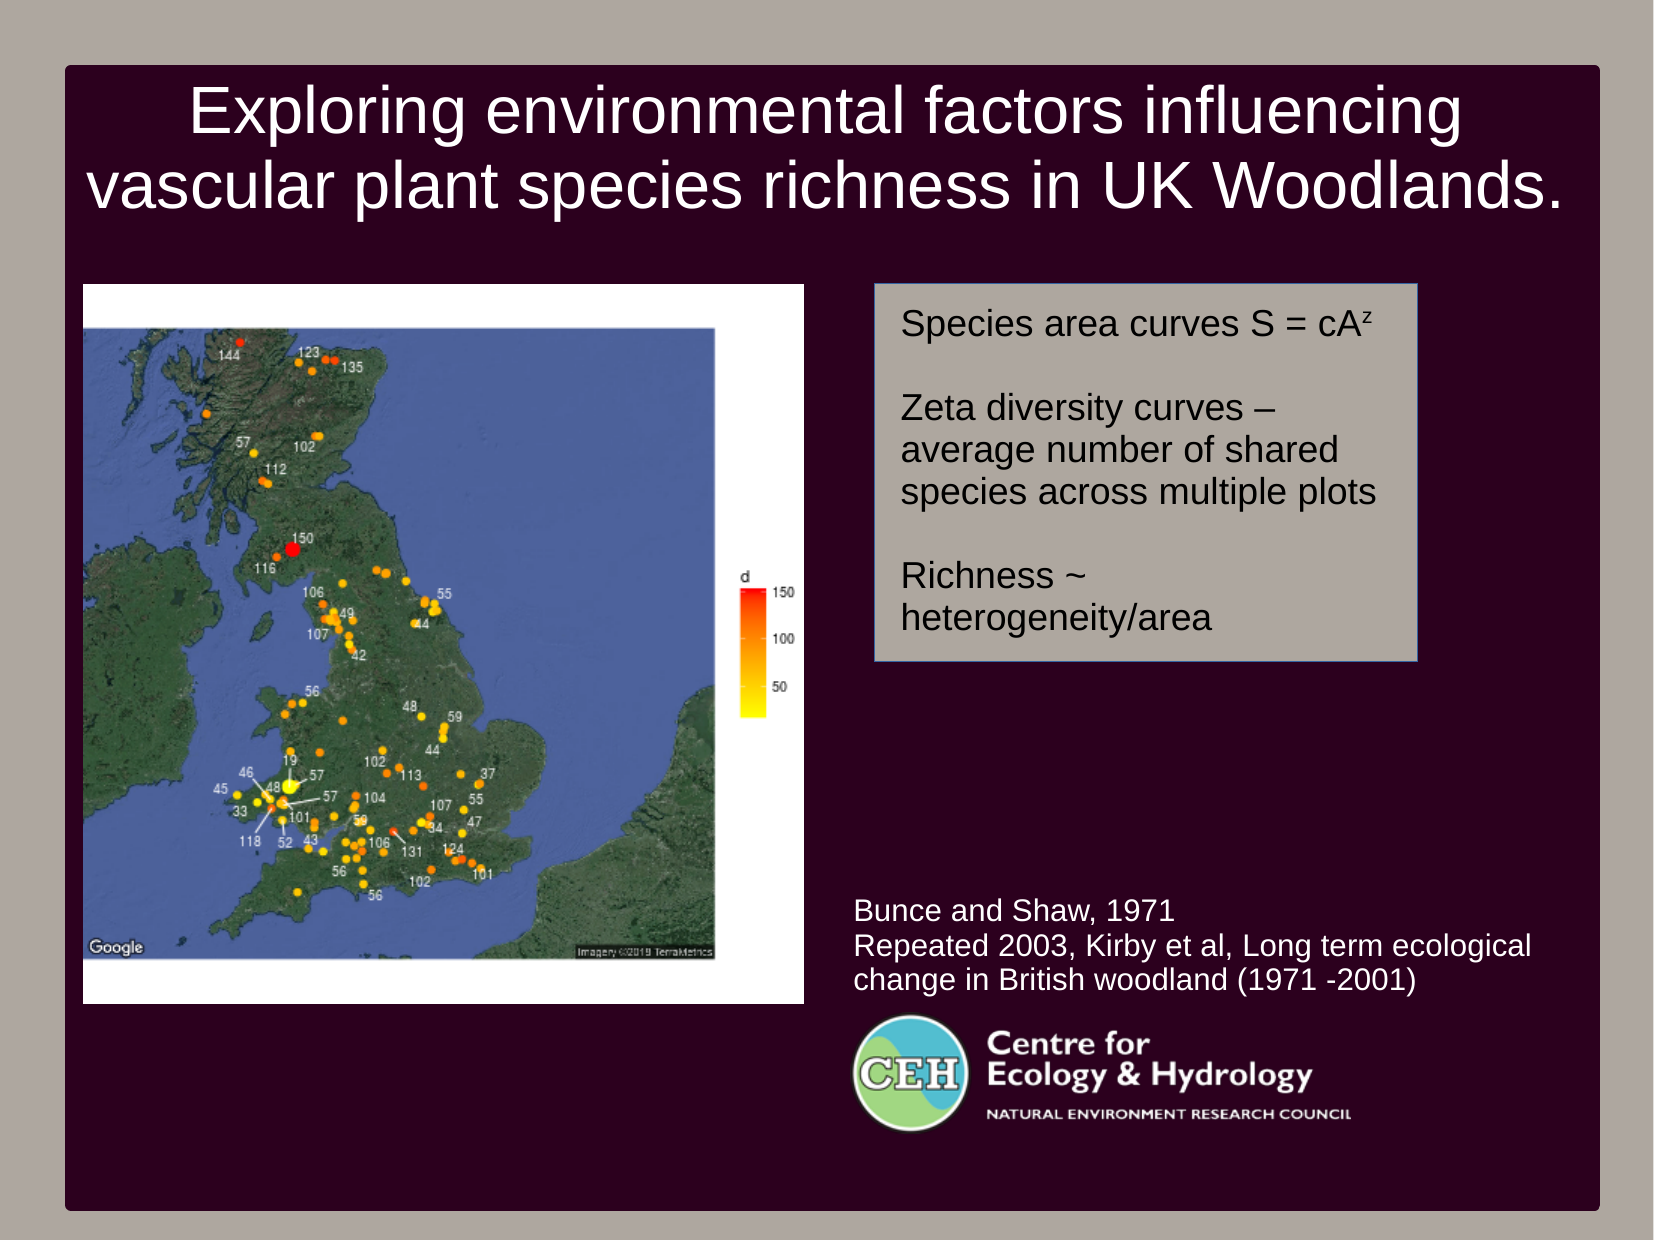

# Exploring environmental factors influencing vascular plant species richness in UK Woodlands.
Species area curves S = cAz
Zeta diversity curves – average number of shared species across multiple plots
Richness ~ heterogeneity/area
Bunce and Shaw, 1971
Repeated 2003, Kirby et al, Long term ecological change in British woodland (1971 -2001)